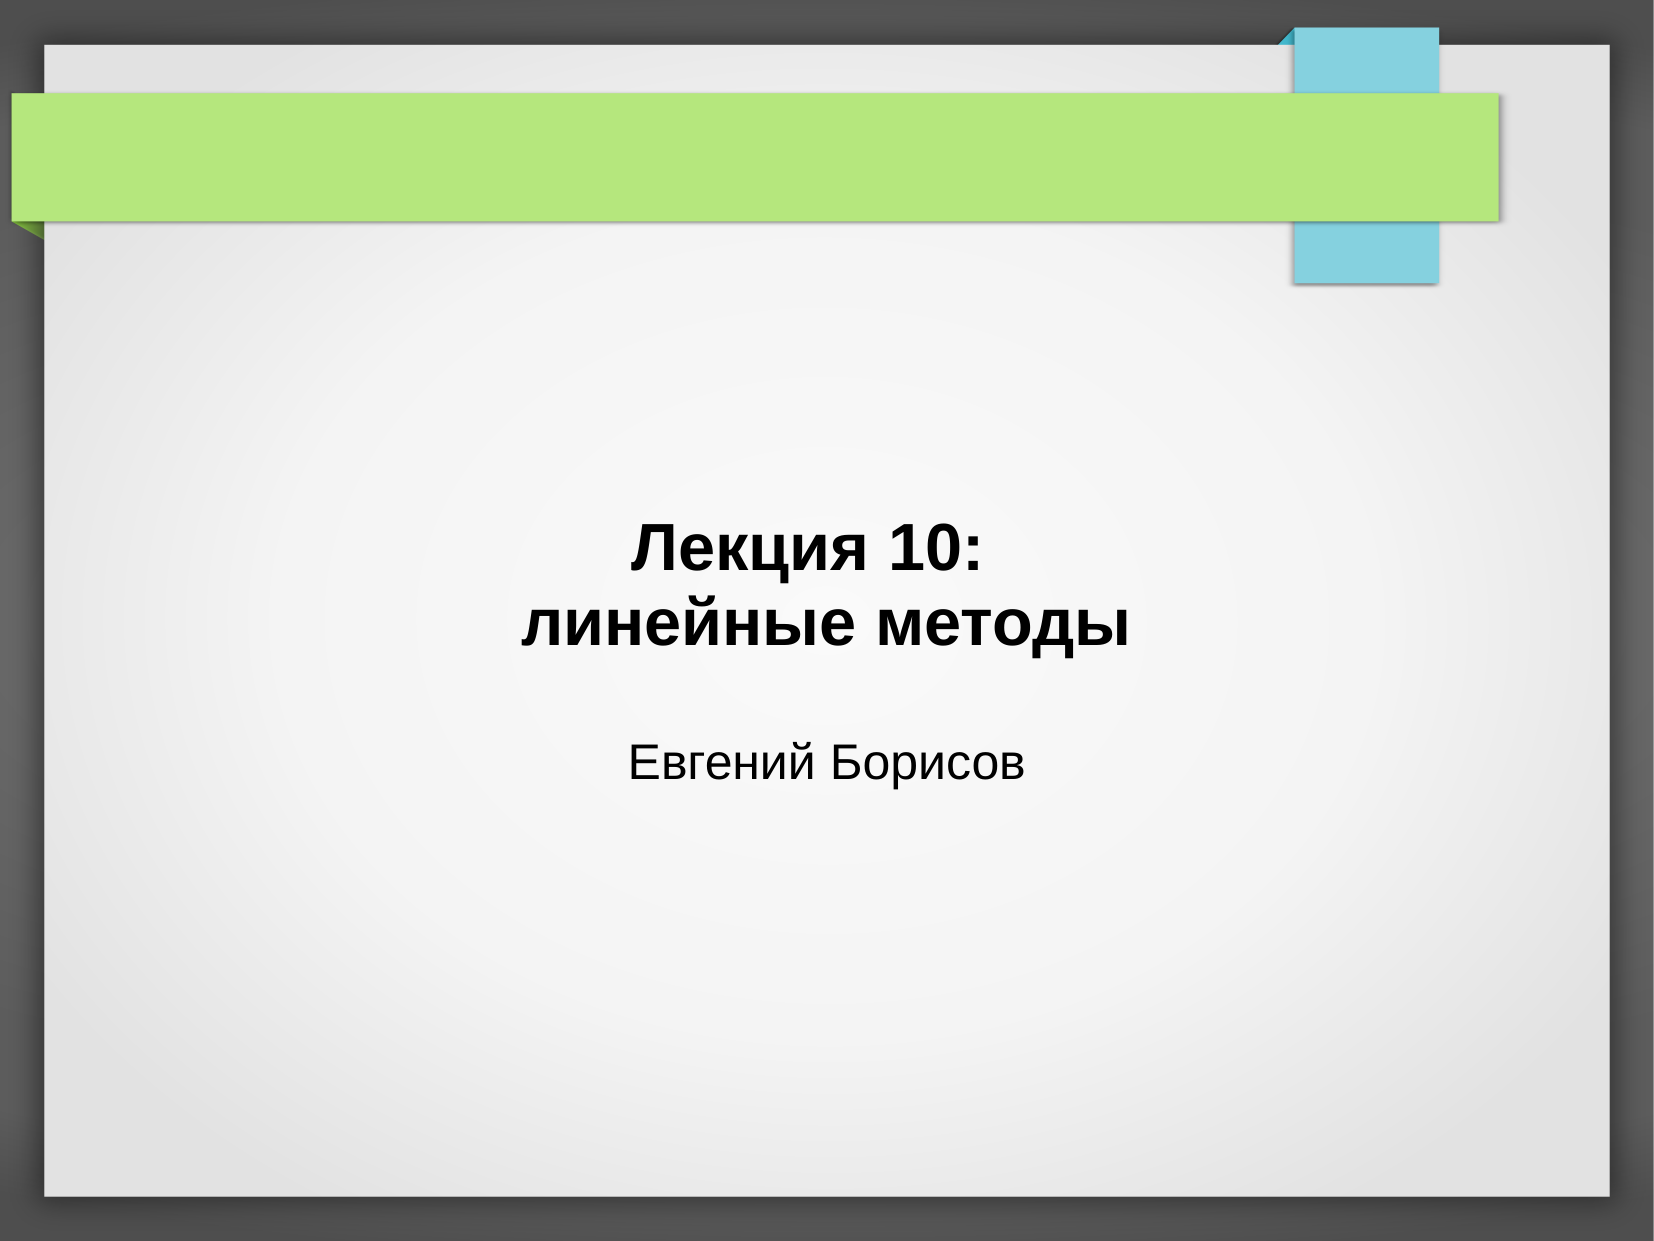

# Лекция 10:
линейные методы
Евгений Борисов